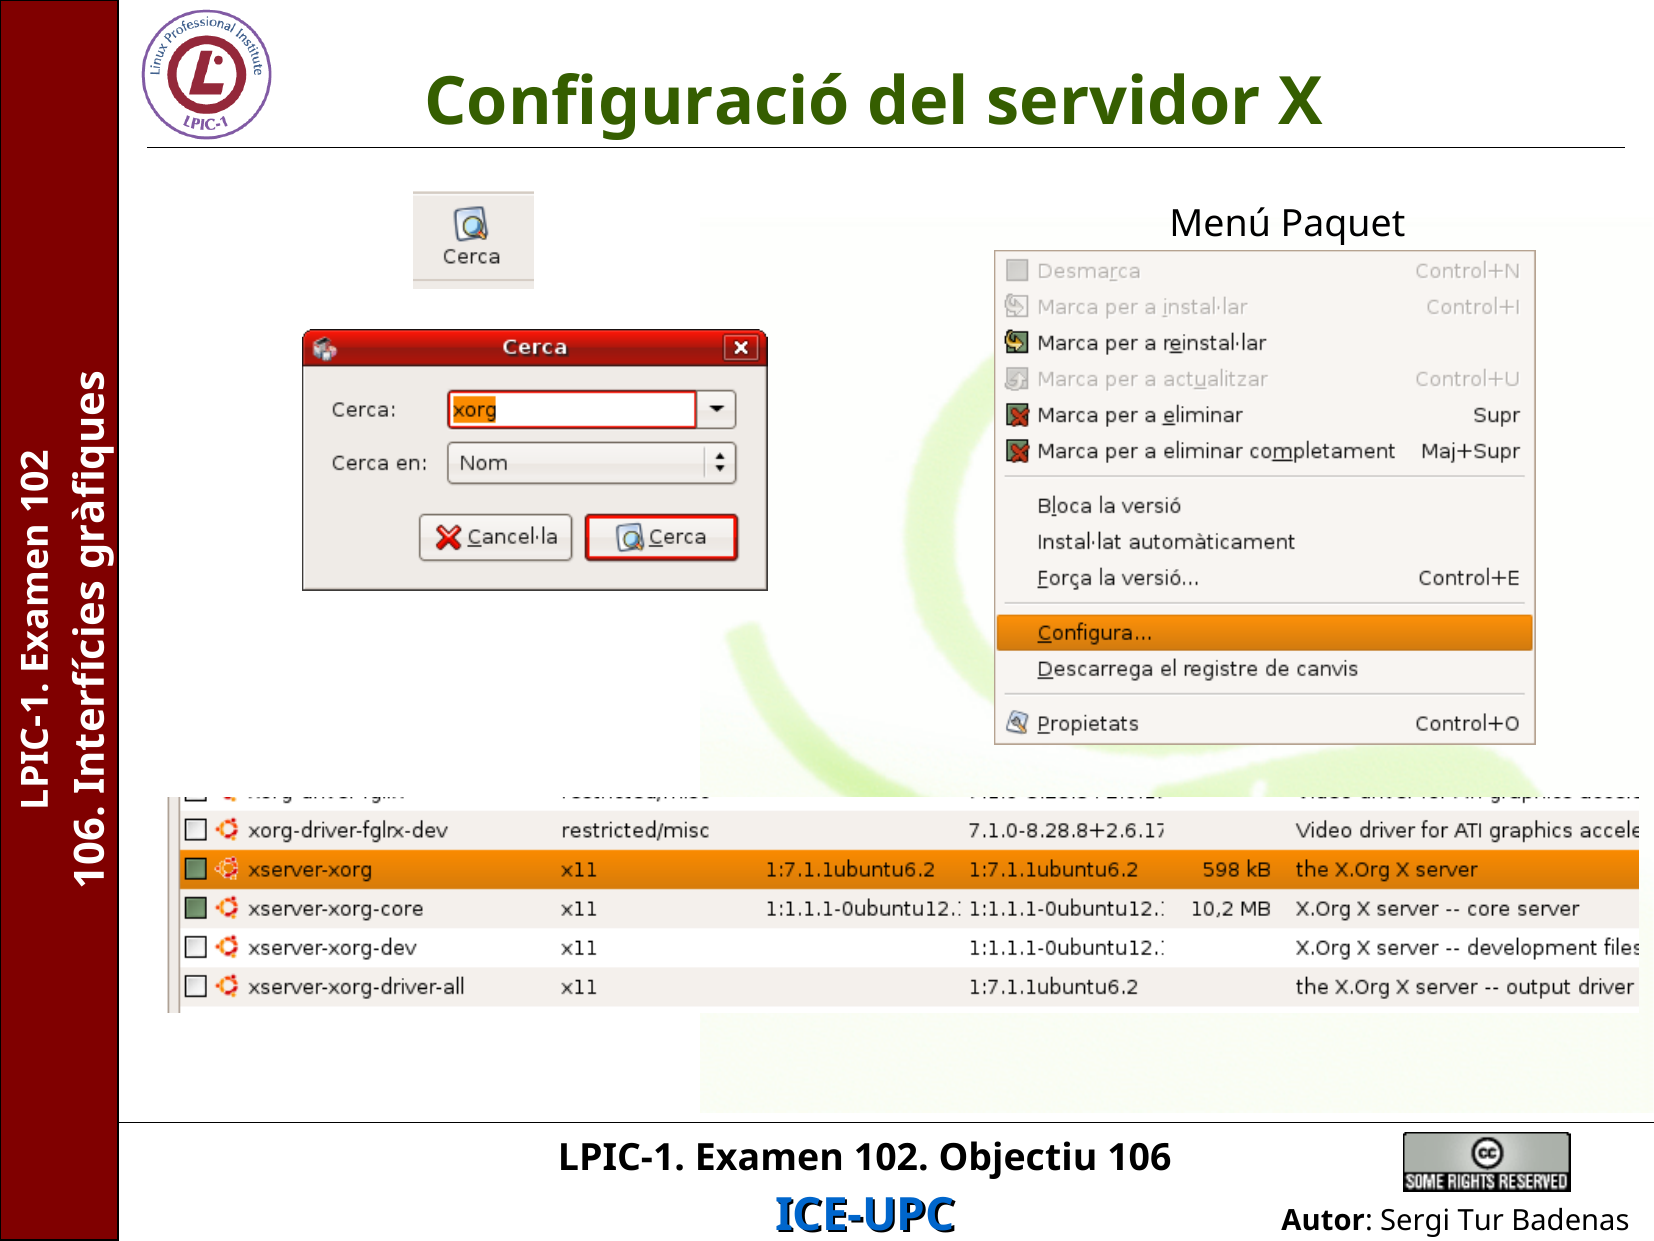

# Configuració del servidor X
Menú Paquet